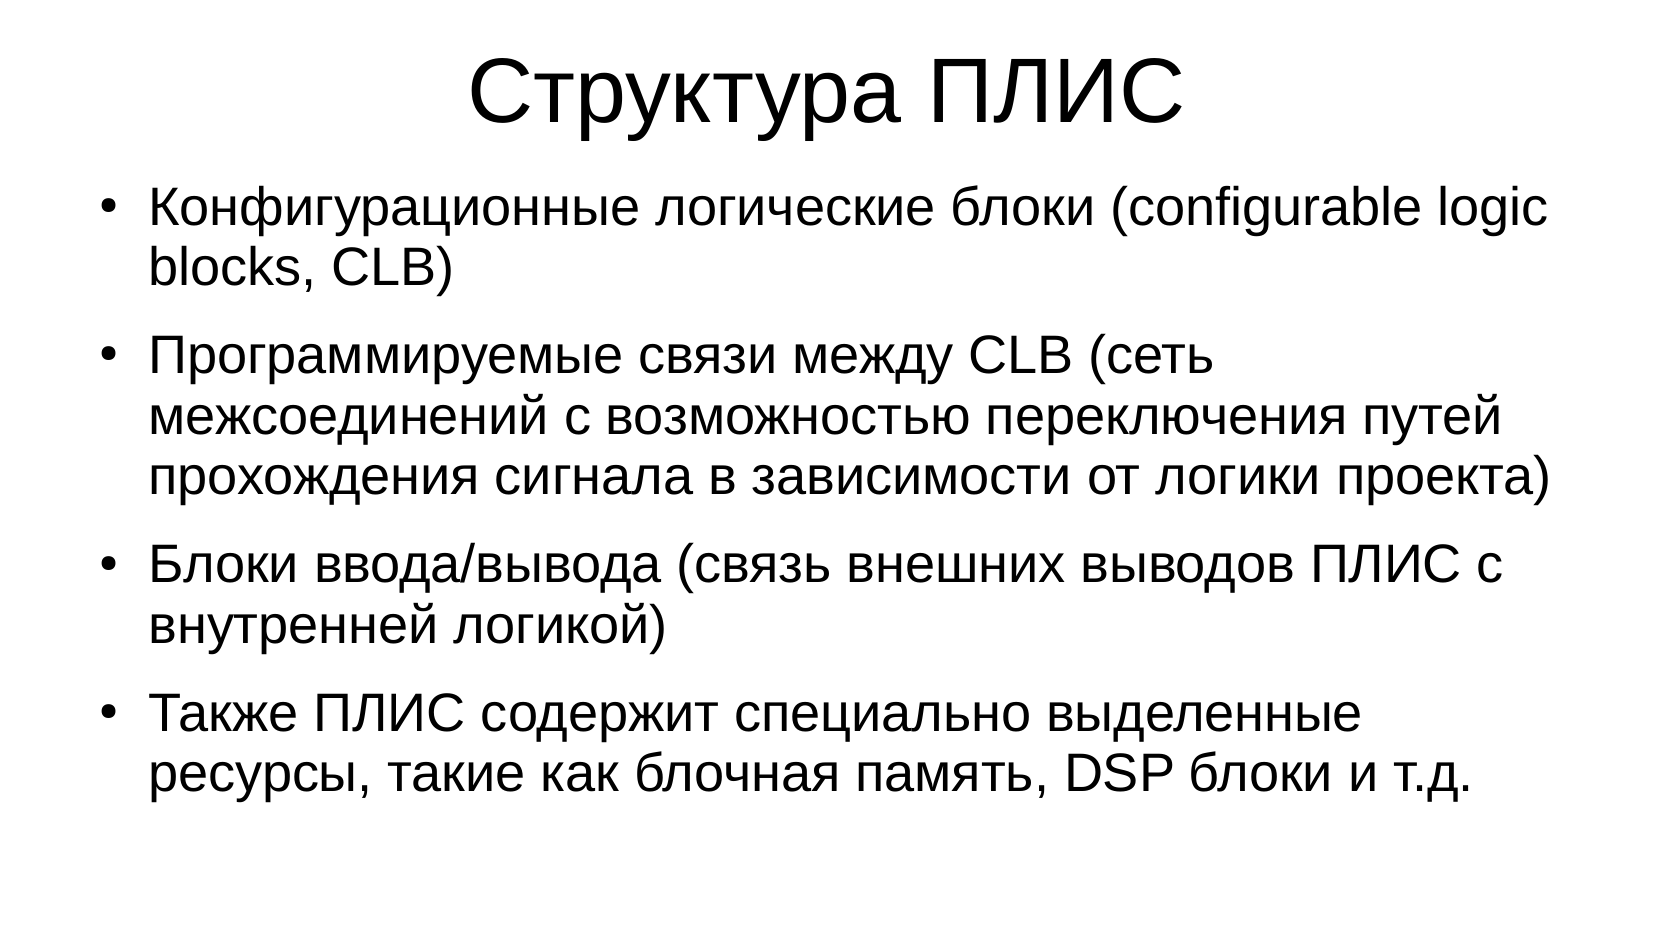

# Структура ПЛИС
Конфигурационные логические блоки (configurable logic blocks, CLB)
Программируемые связи между CLB (сеть межсоединений с возможностью переключения путей прохождения сигнала в зависимости от логики проекта)
Блоки ввода/вывода (связь внешних выводов ПЛИС с внутренней логикой)
Также ПЛИС содержит специально выделенные ресурсы, такие как блочная память, DSP блоки и т.д.